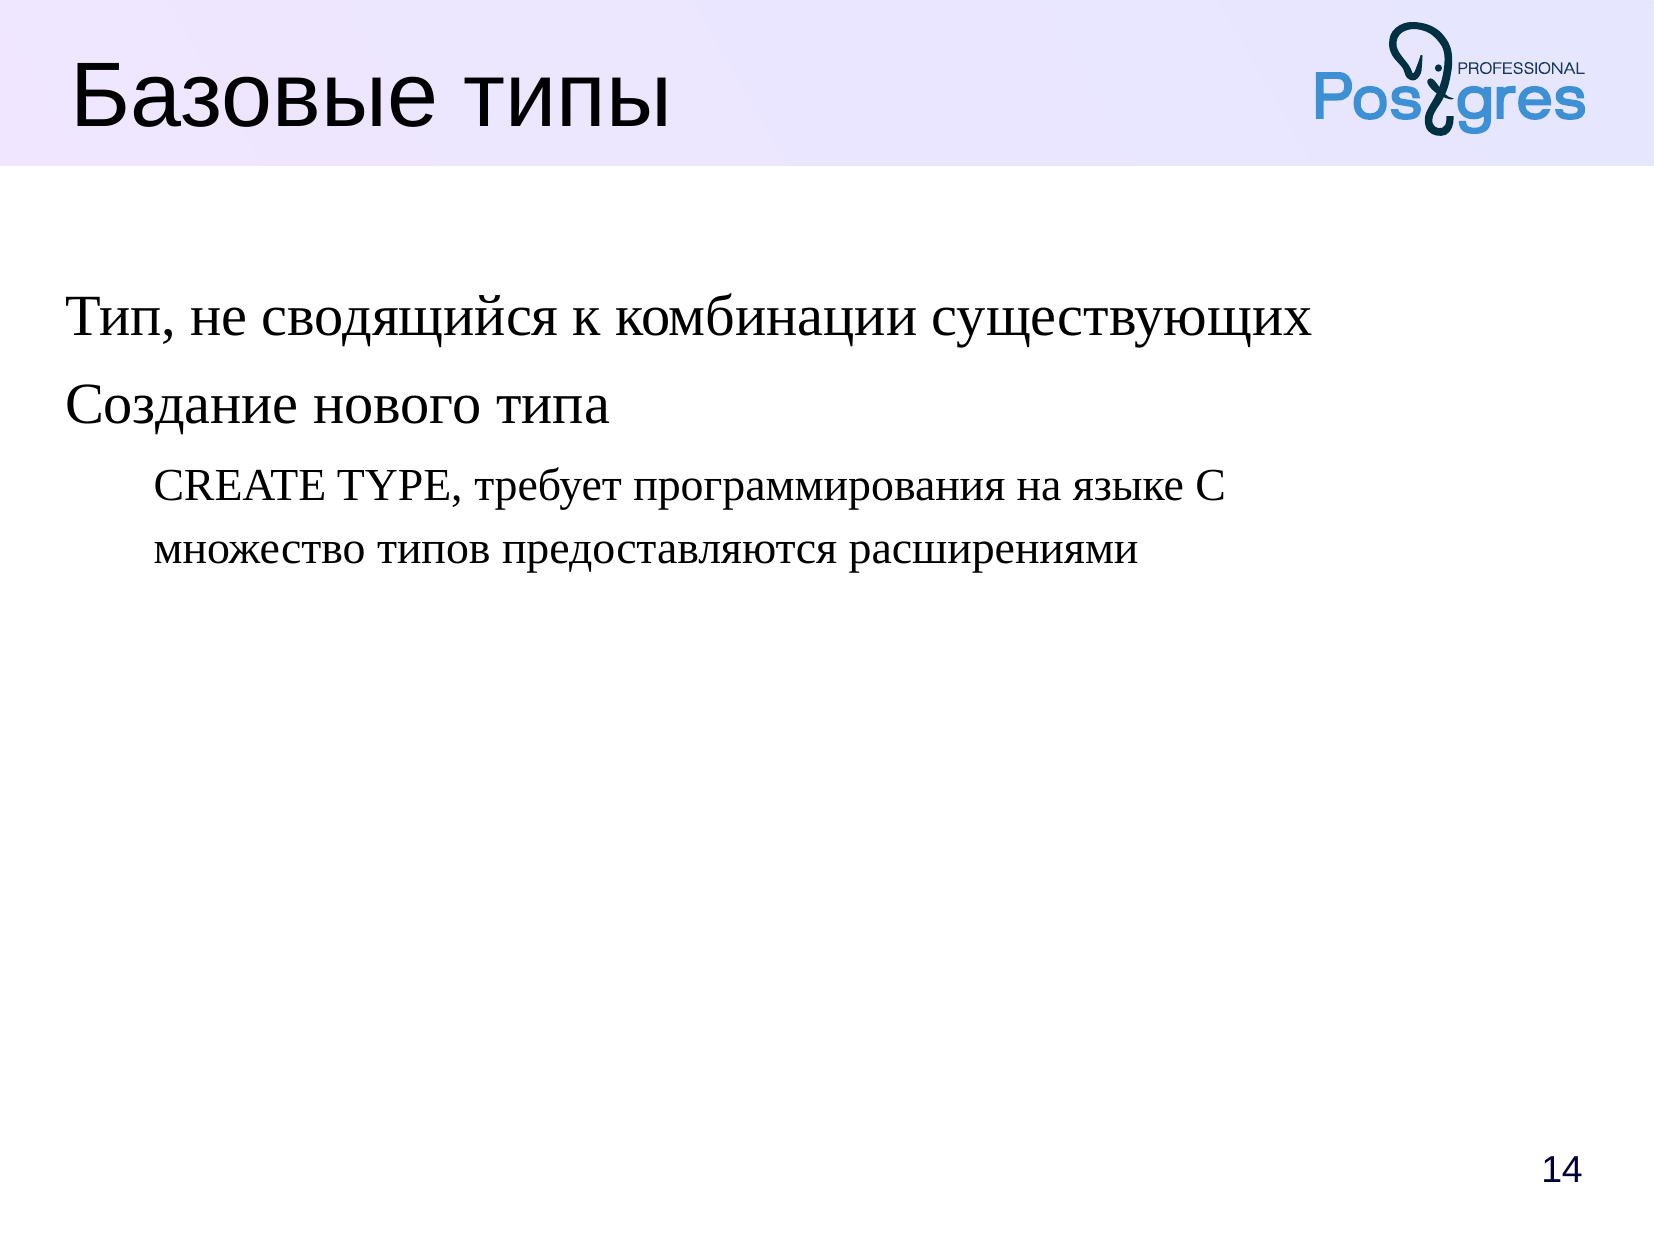

# Базовые типы
Тип, не сводящийся к комбинации существующих
Создание нового типа
CREATE TYPE, требует программирования на языке C
множество типов предоставляются расширениями